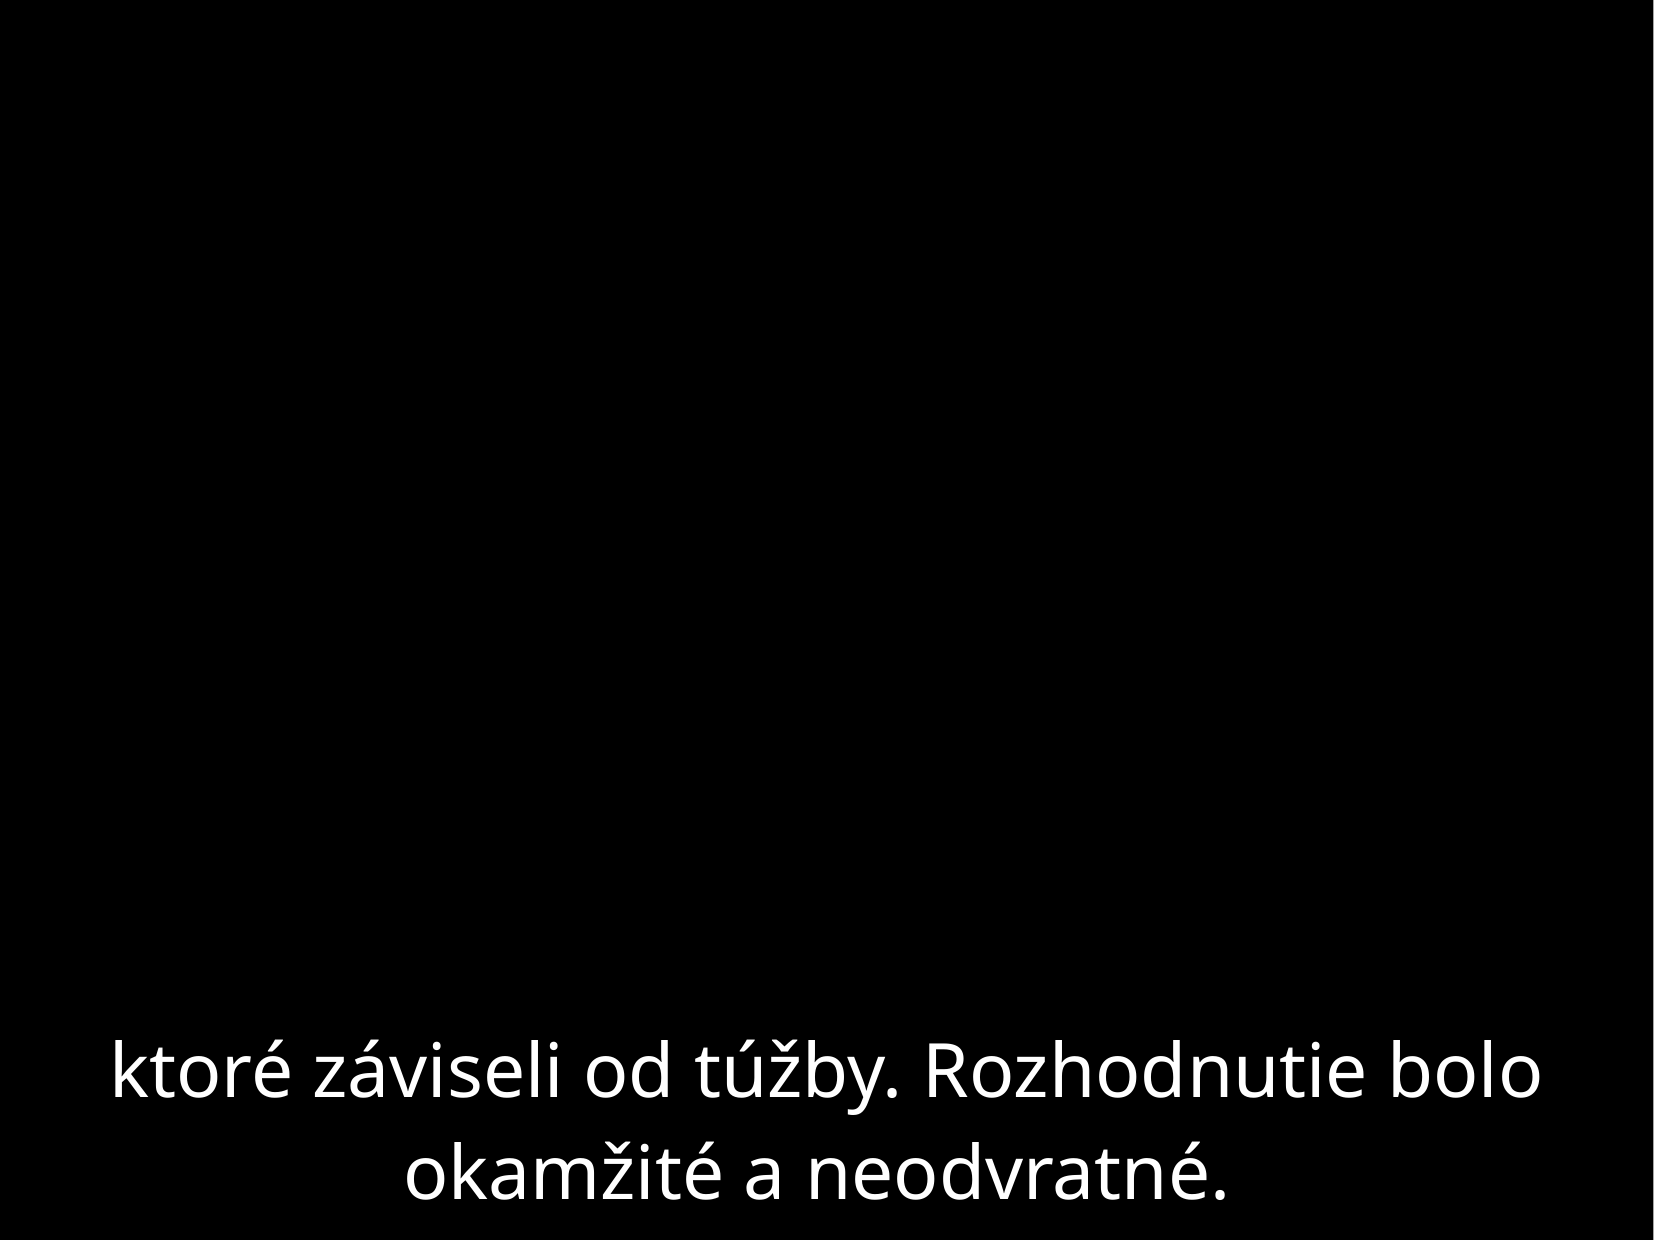

# ktoré záviseli od túžby. Rozhodnutie bolo okamžité a neodvratné.